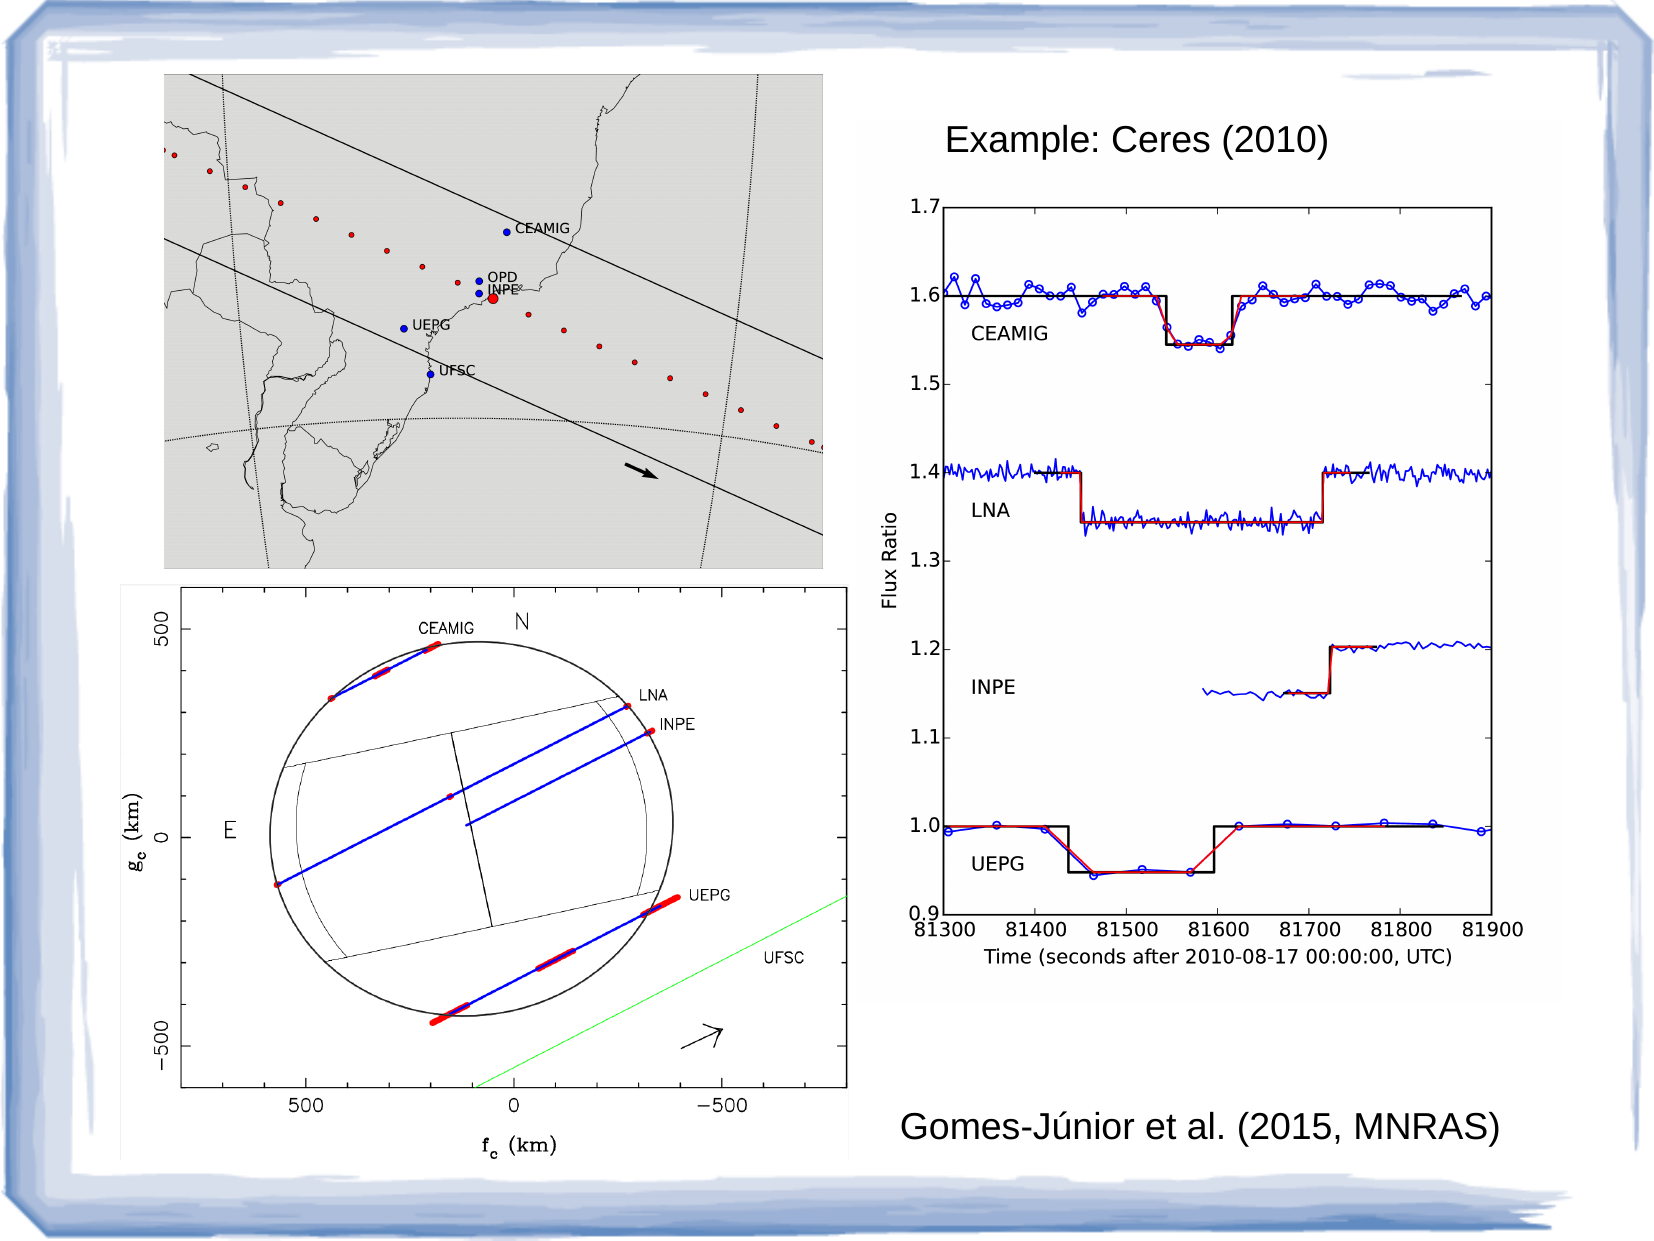

Example: Ceres (2010)
Gomes-Júnior et al. (2015, MNRAS)